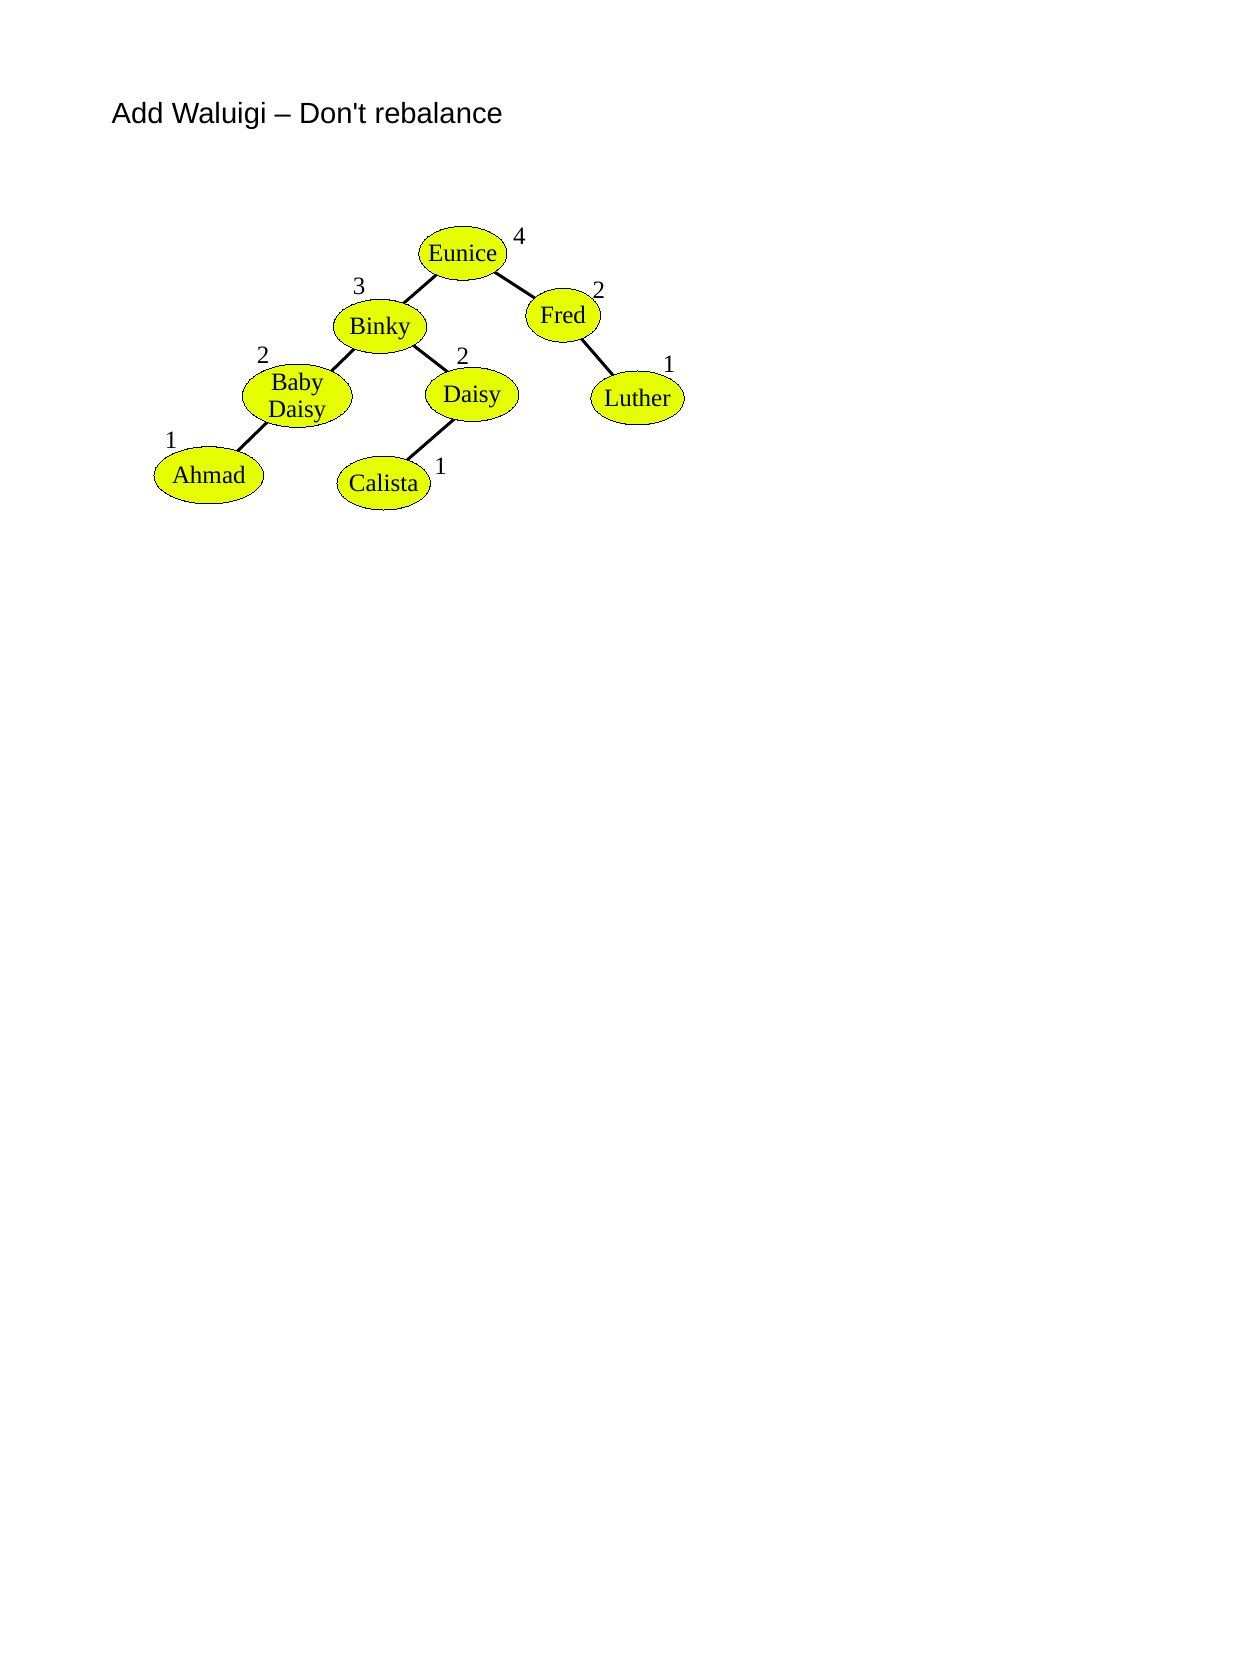

Add Waluigi – Don't rebalance
4
Eunice
3
2
Fred
Binky
2
2
1
Baby
Daisy
Daisy
Luther
1
1
Ahmad
Calista